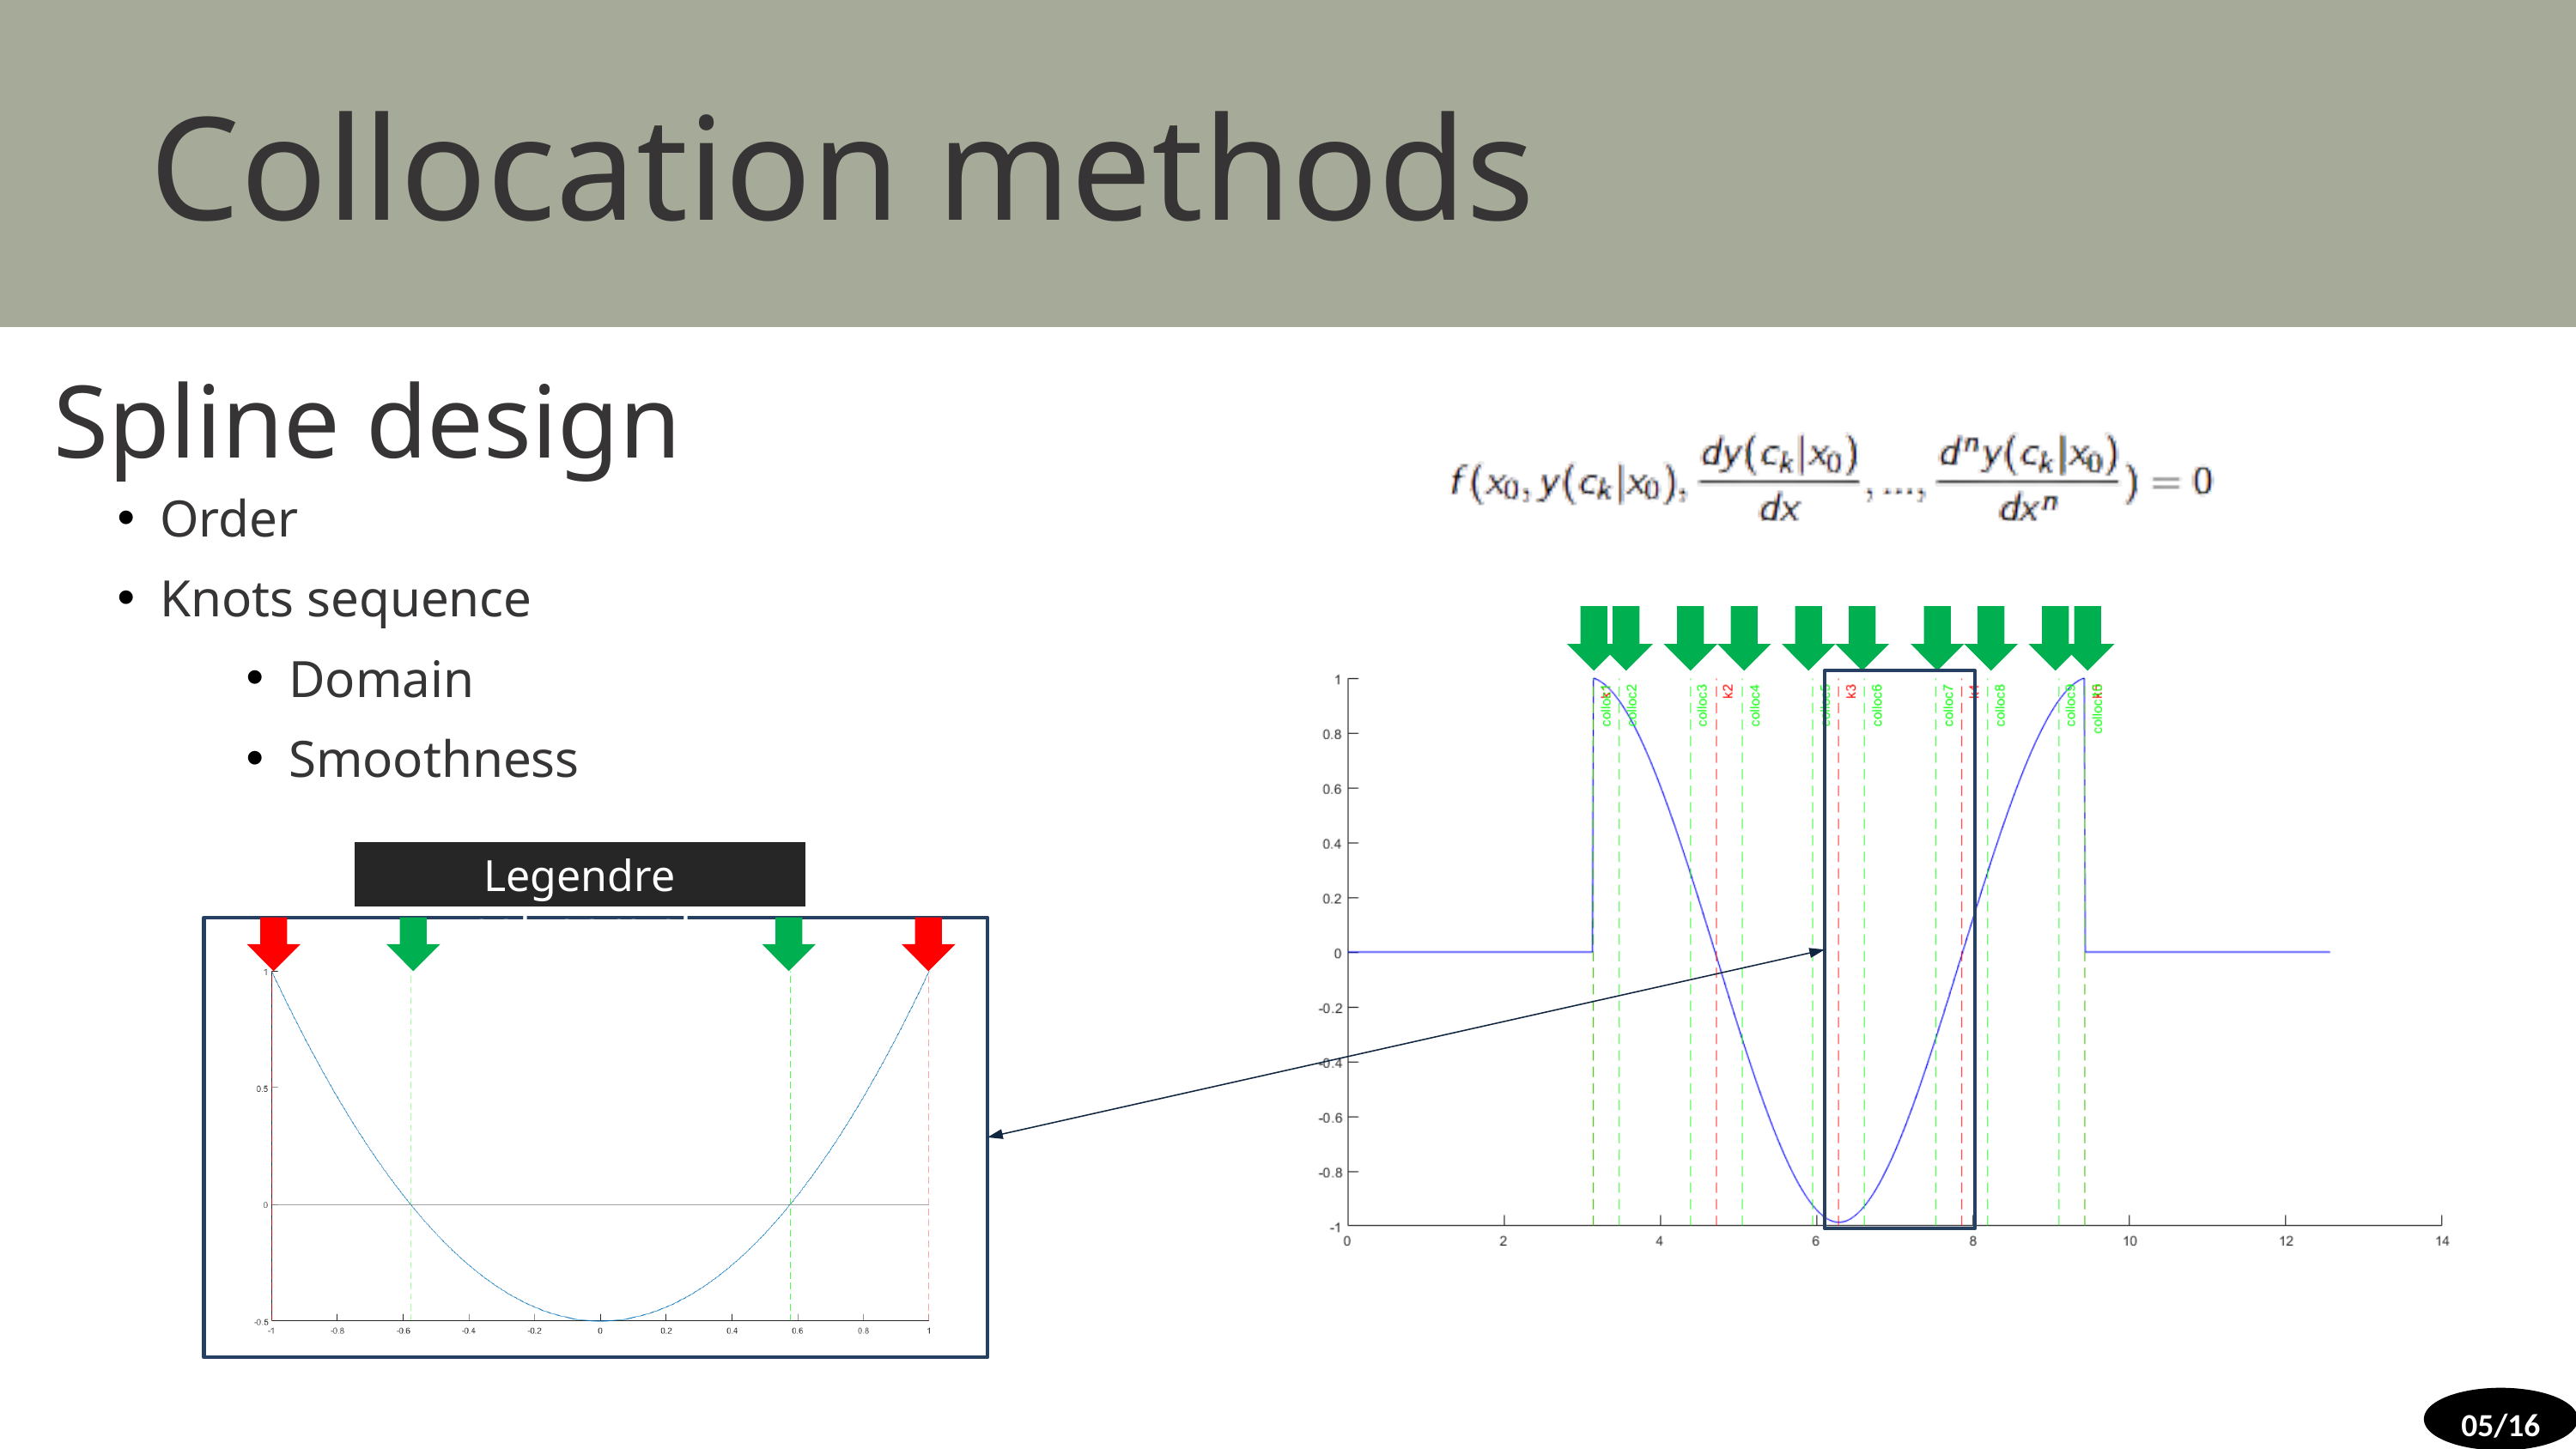

Collocation methods
Spline design
Order
Knots sequence
Domain
Smoothness
Legendre polynomial
05/16